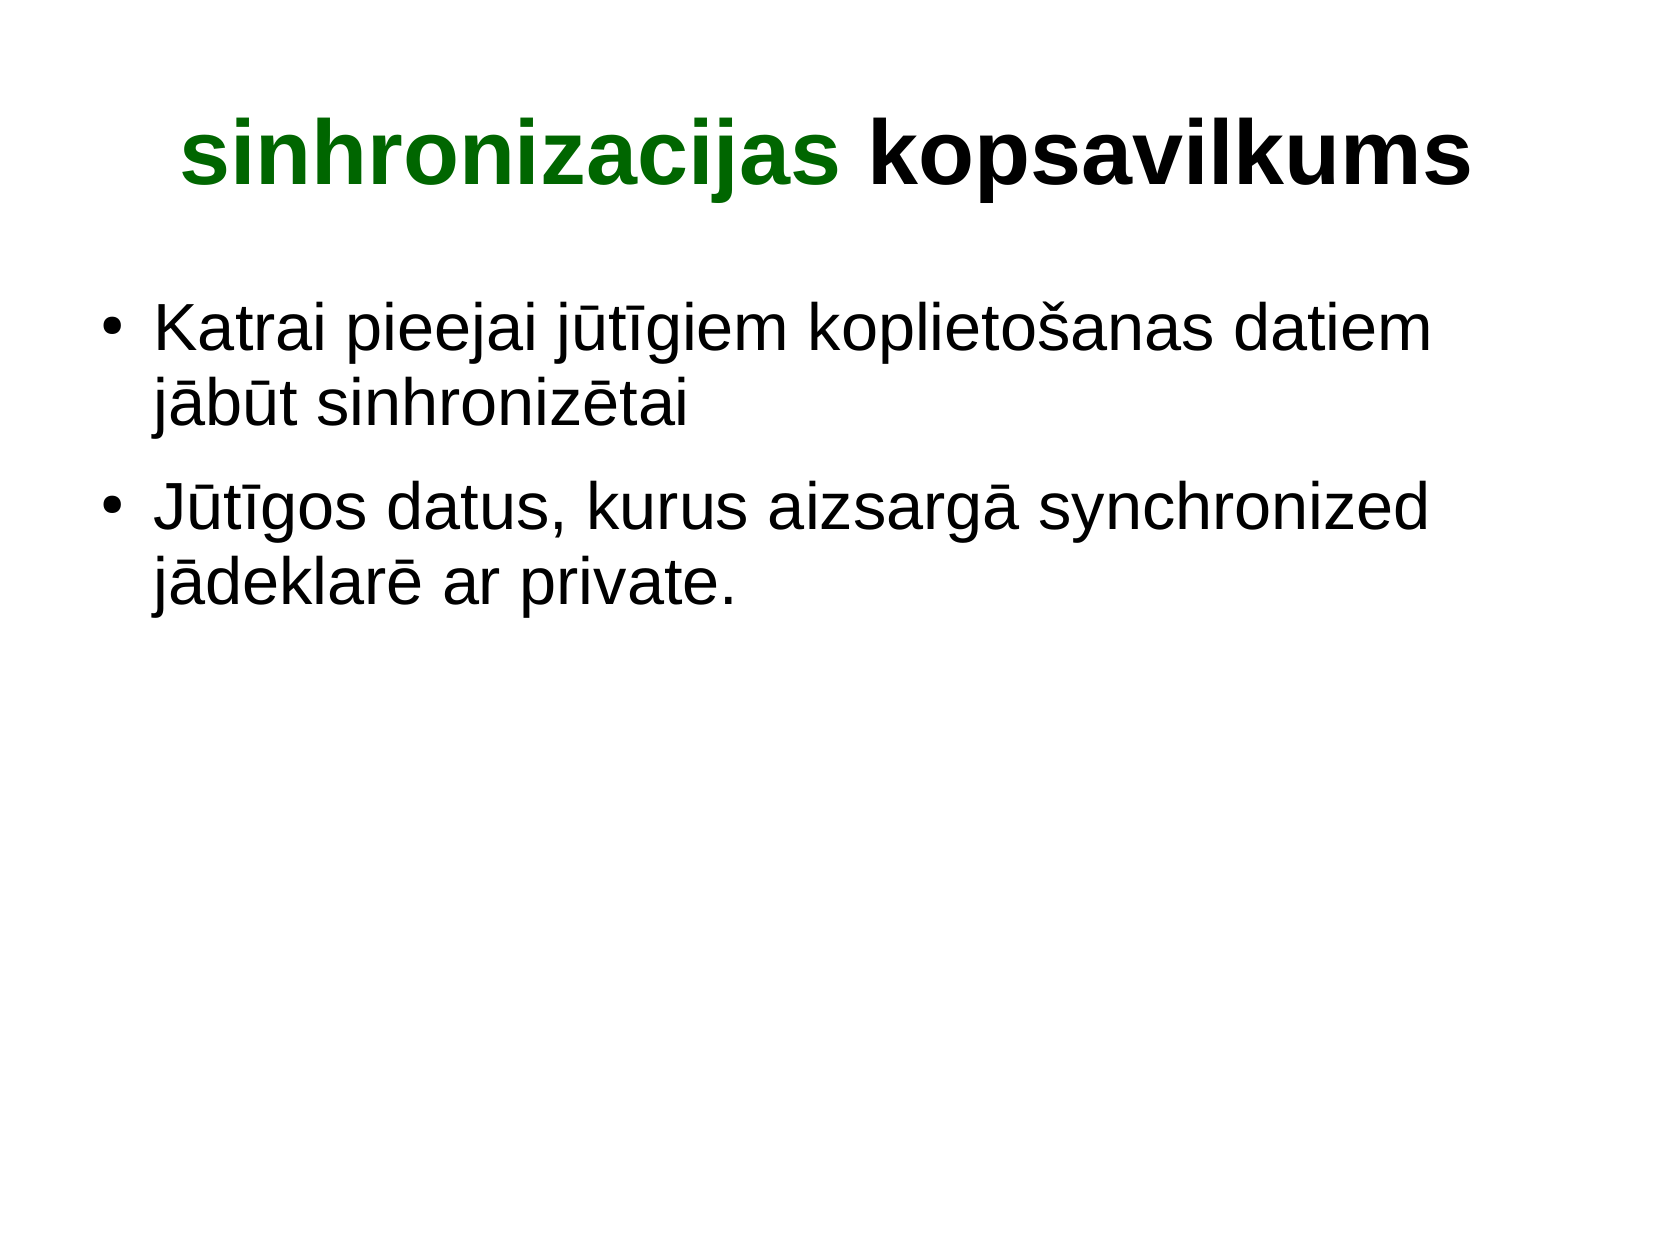

# sinhronizacijas kopsavilkums
Katrai pieejai jūtīgiem koplietošanas datiem jābūt sinhronizētai
Jūtīgos datus, kurus aizsargā synchronized jādeklarē ar private.